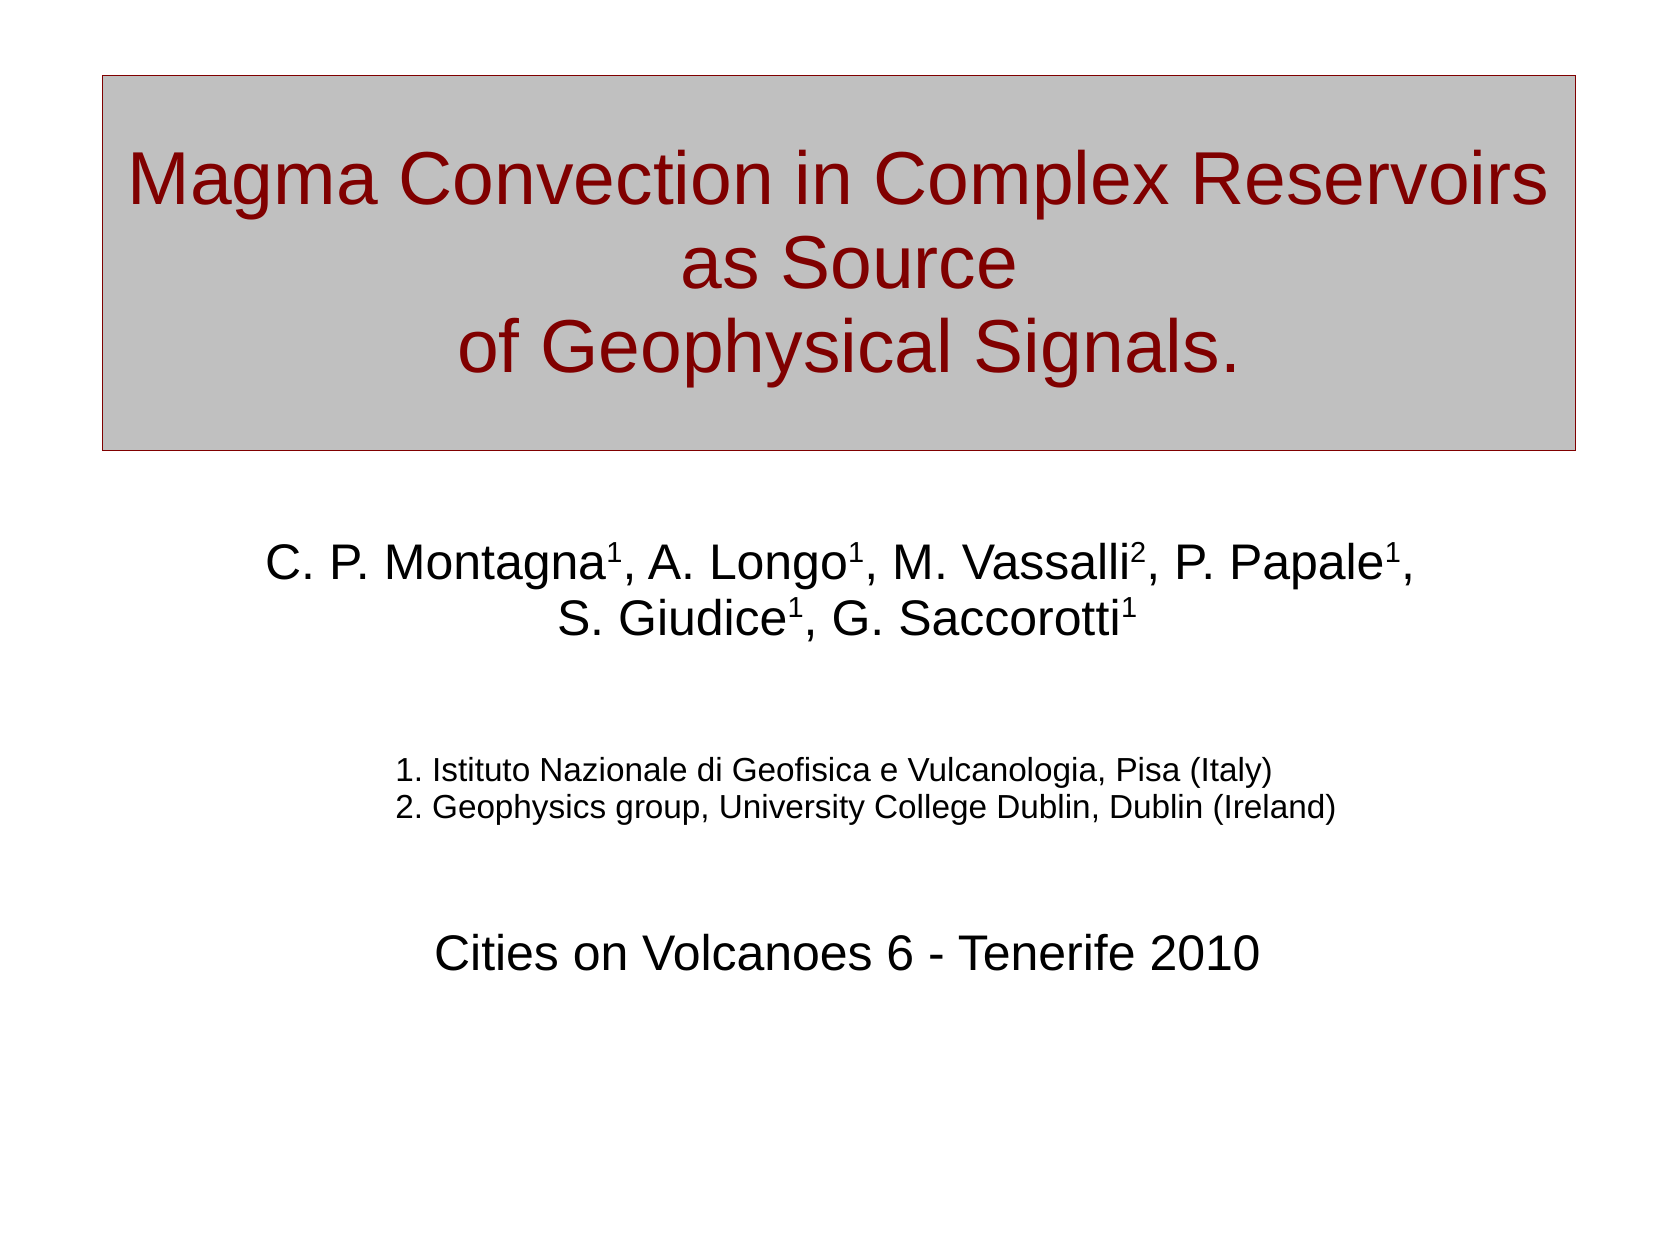

Magma Convection in Complex Reservoirs
 as Source
 of Geophysical Signals.
C. P. Montagna1, A. Longo1, M. Vassalli2, P. Papale1,
S. Giudice1, G. Saccorotti1
1. Istituto Nazionale di Geofisica e Vulcanologia, Pisa (Italy)
2. Geophysics group, University College Dublin, Dublin (Ireland)
Cities on Volcanoes 6 - Tenerife 2010